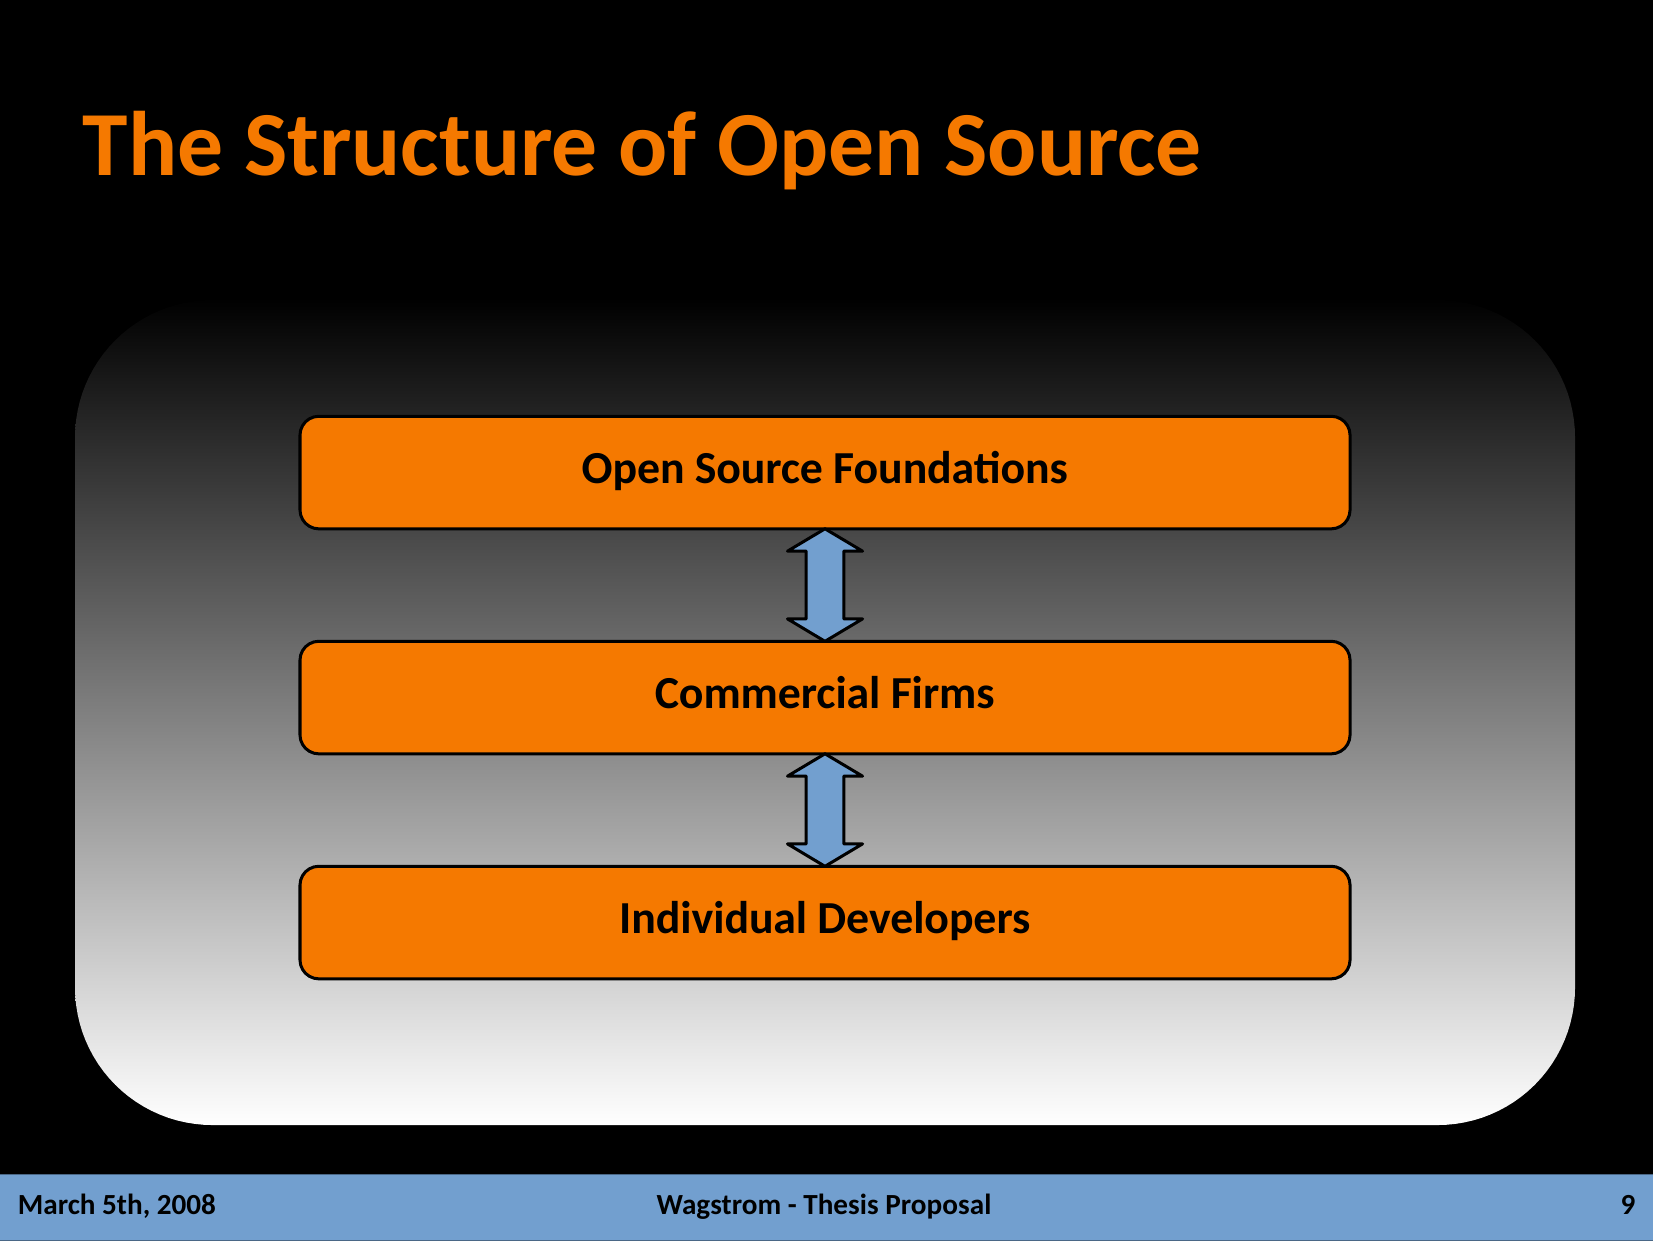

# The Structure of Open Source
Open Source Foundations
Commercial Firms
Individual Developers
March 5th, 2008
Wagstrom - Thesis Proposal
9